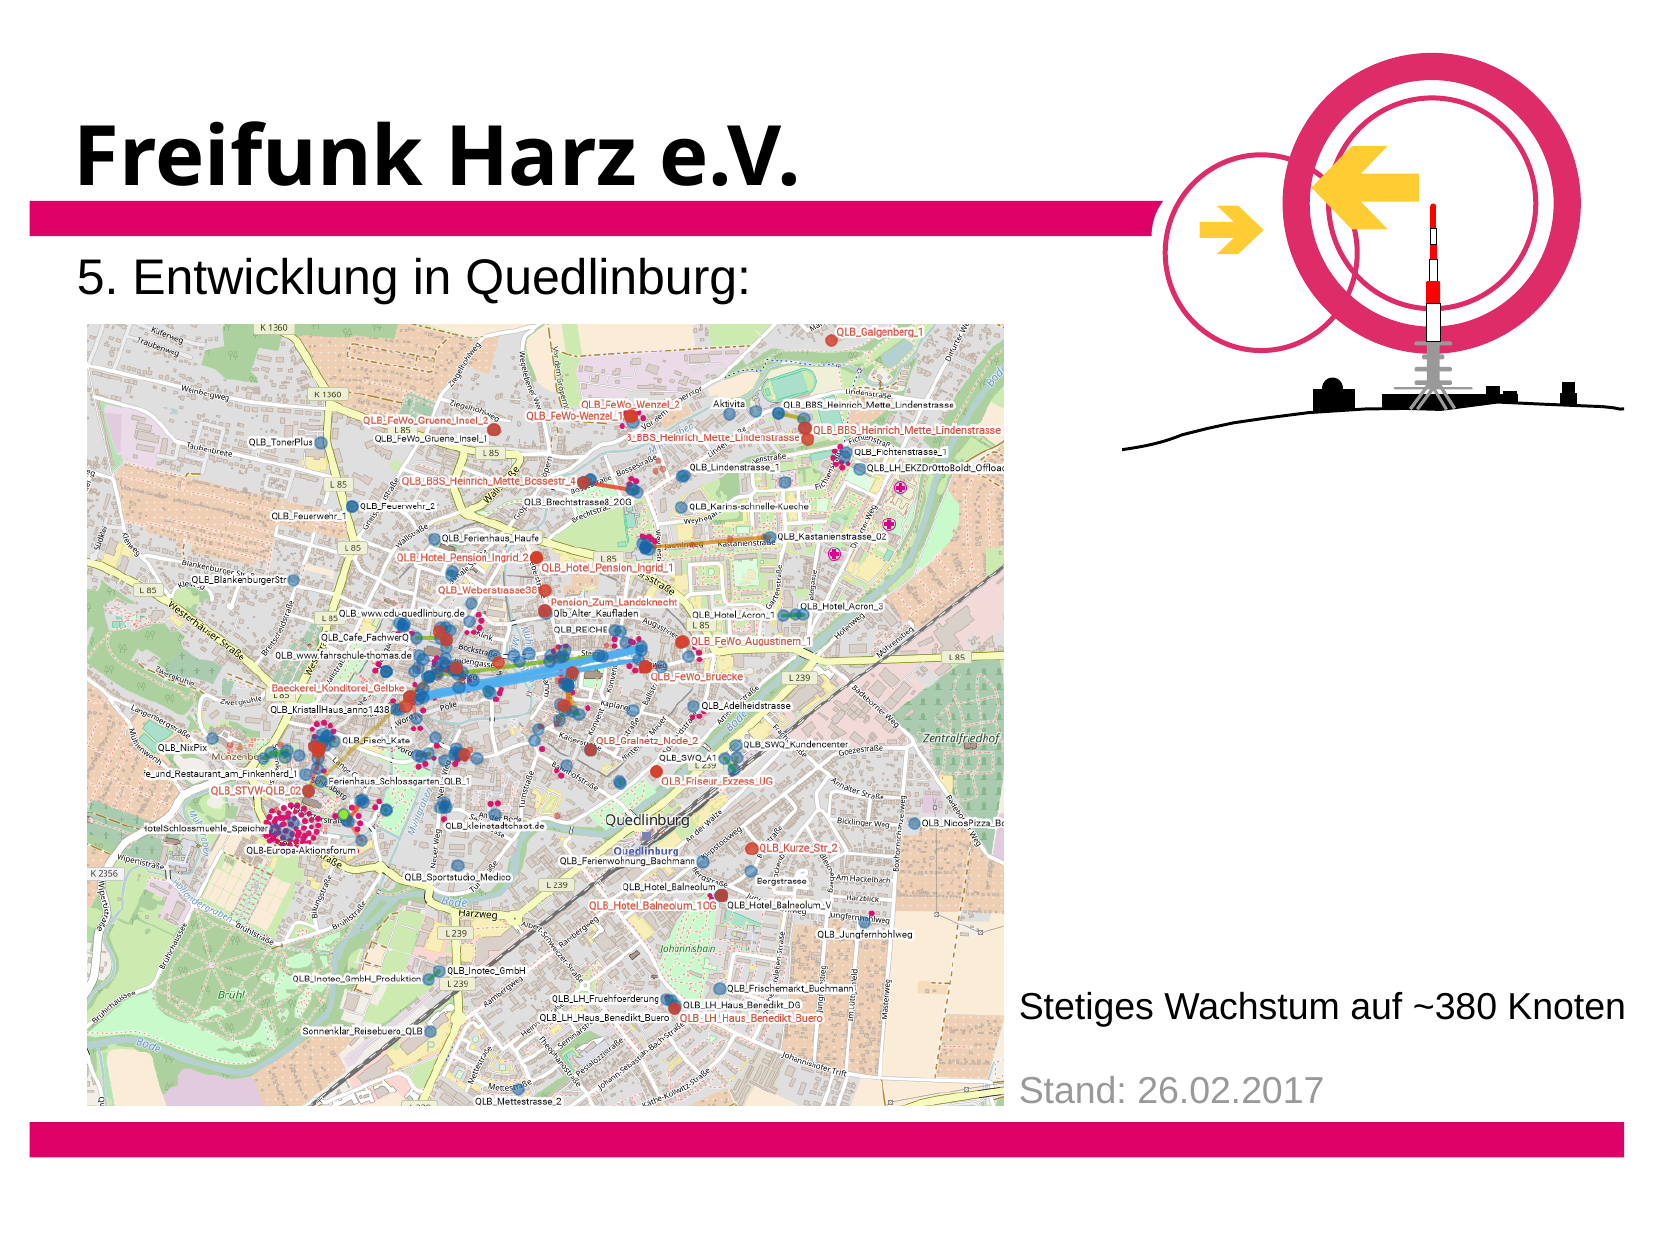

# 5. Entwicklung in Quedlinburg:
Stetiges Wachstum auf ~380 Knoten
Stand: 26.02.2017